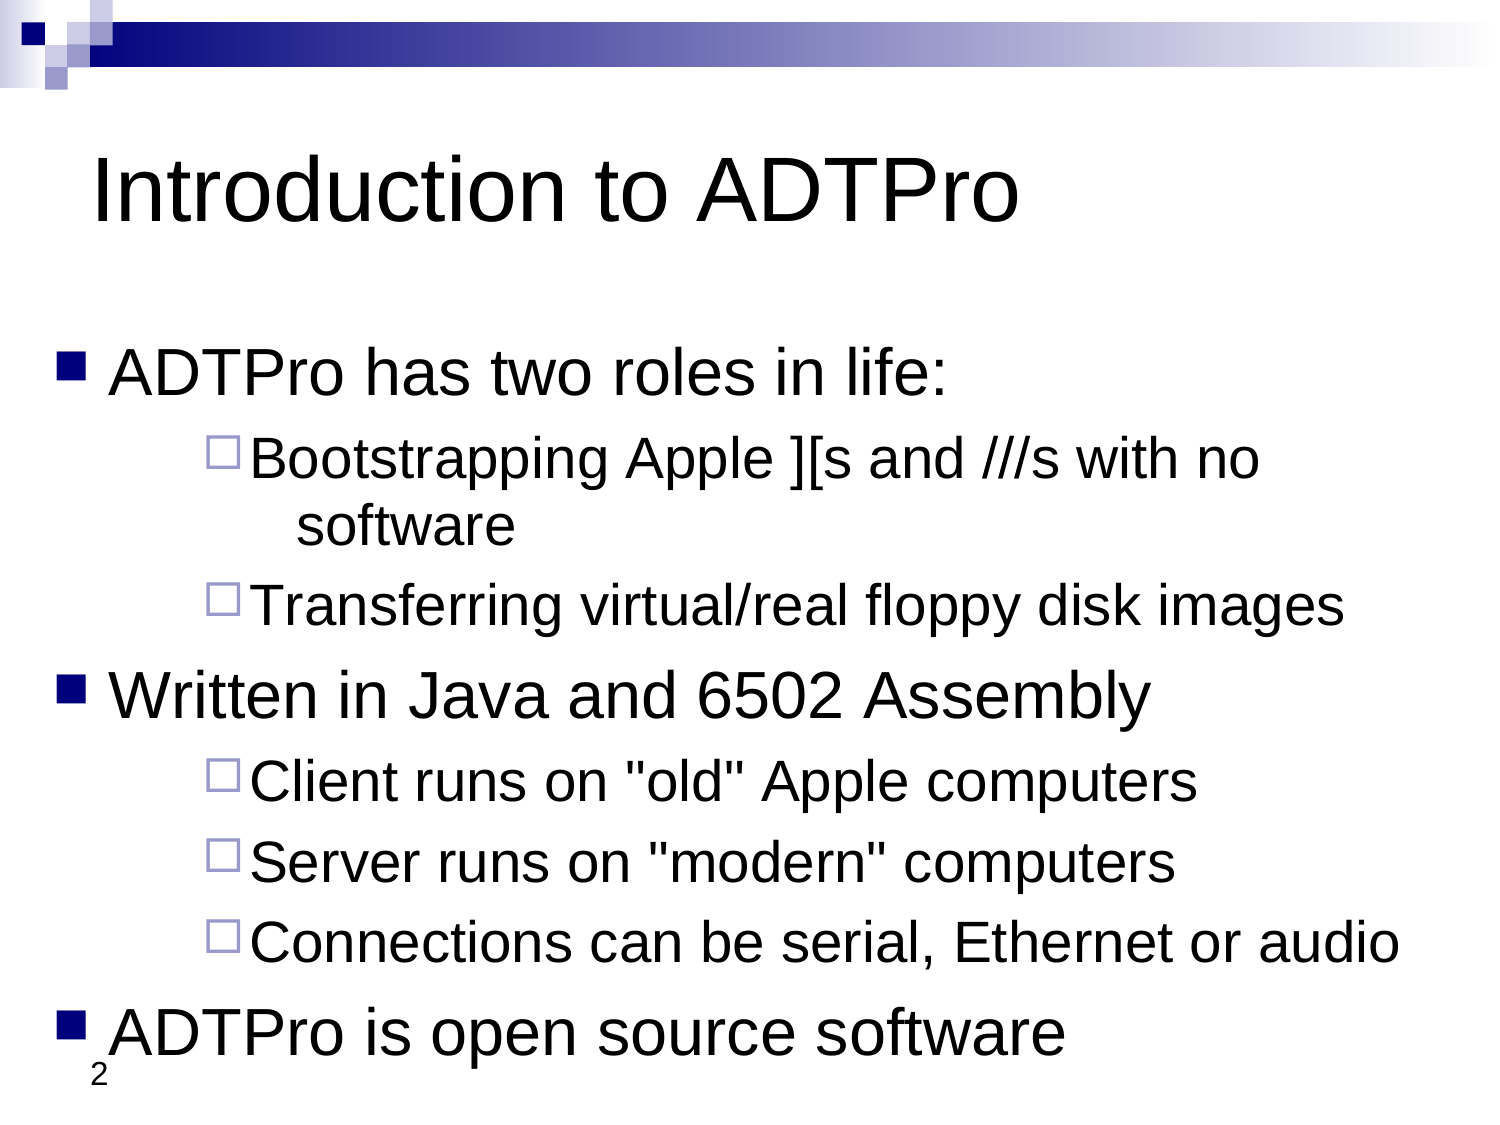

# Introduction to ADTPro
ADTPro has two roles in life:
Bootstrapping Apple ][s and ///s with no software
Transferring virtual/real floppy disk images
Written in Java and 6502 Assembly
Client runs on "old" Apple computers
Server runs on "modern" computers
Connections can be serial, Ethernet or audio
ADTPro is open source software
2